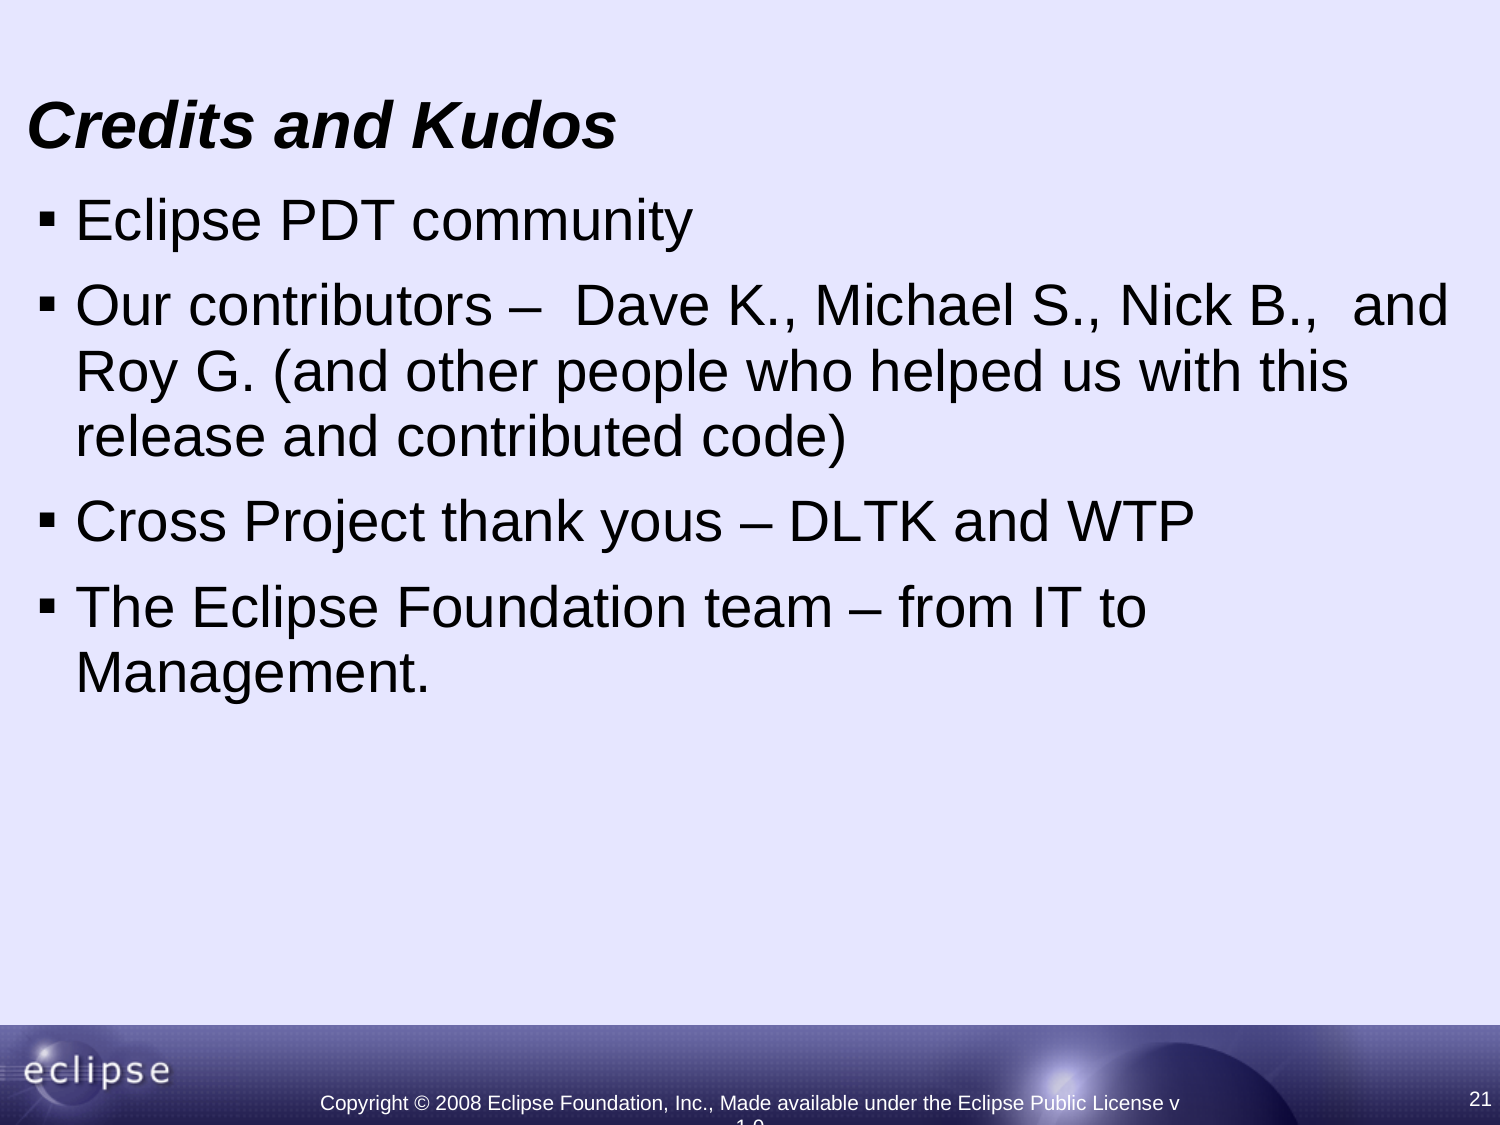

# Credits and Kudos
Eclipse PDT community
Our contributors – Dave K., Michael S., Nick B., and Roy G. (and other people who helped us with this release and contributed code)
Cross Project thank yous – DLTK and WTP
The Eclipse Foundation team – from IT to Management.
21